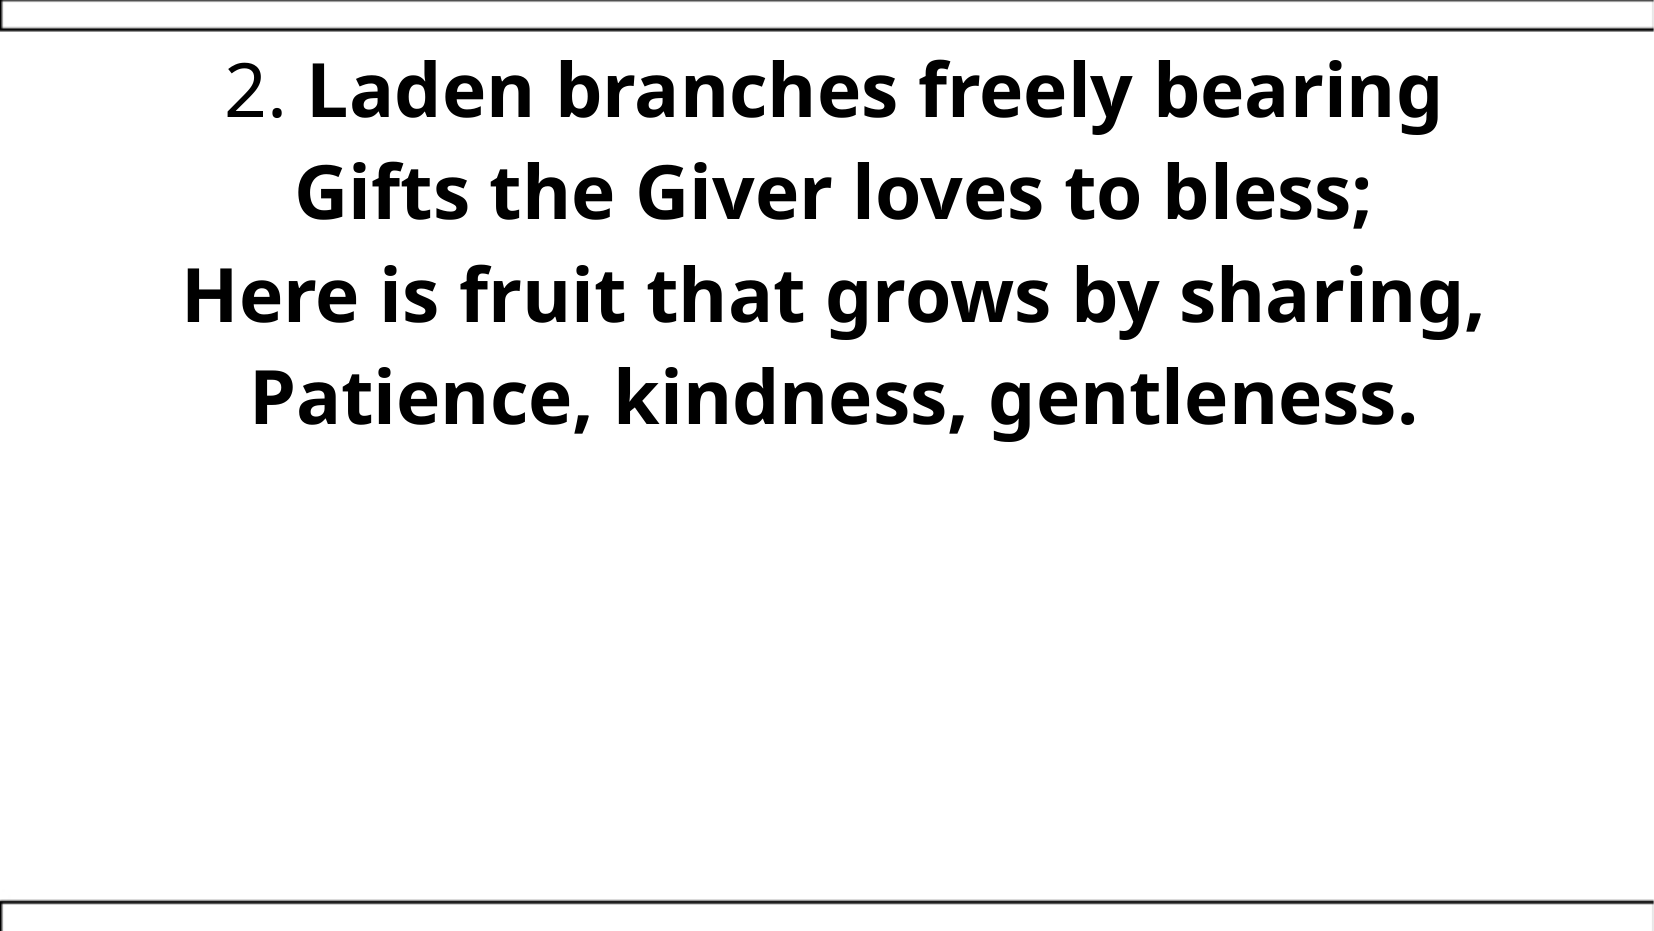

2. Laden branches freely bearing
Gifts the Giver loves to bless;
Here is fruit that grows by sharing,
Patience, kindness, gentleness.